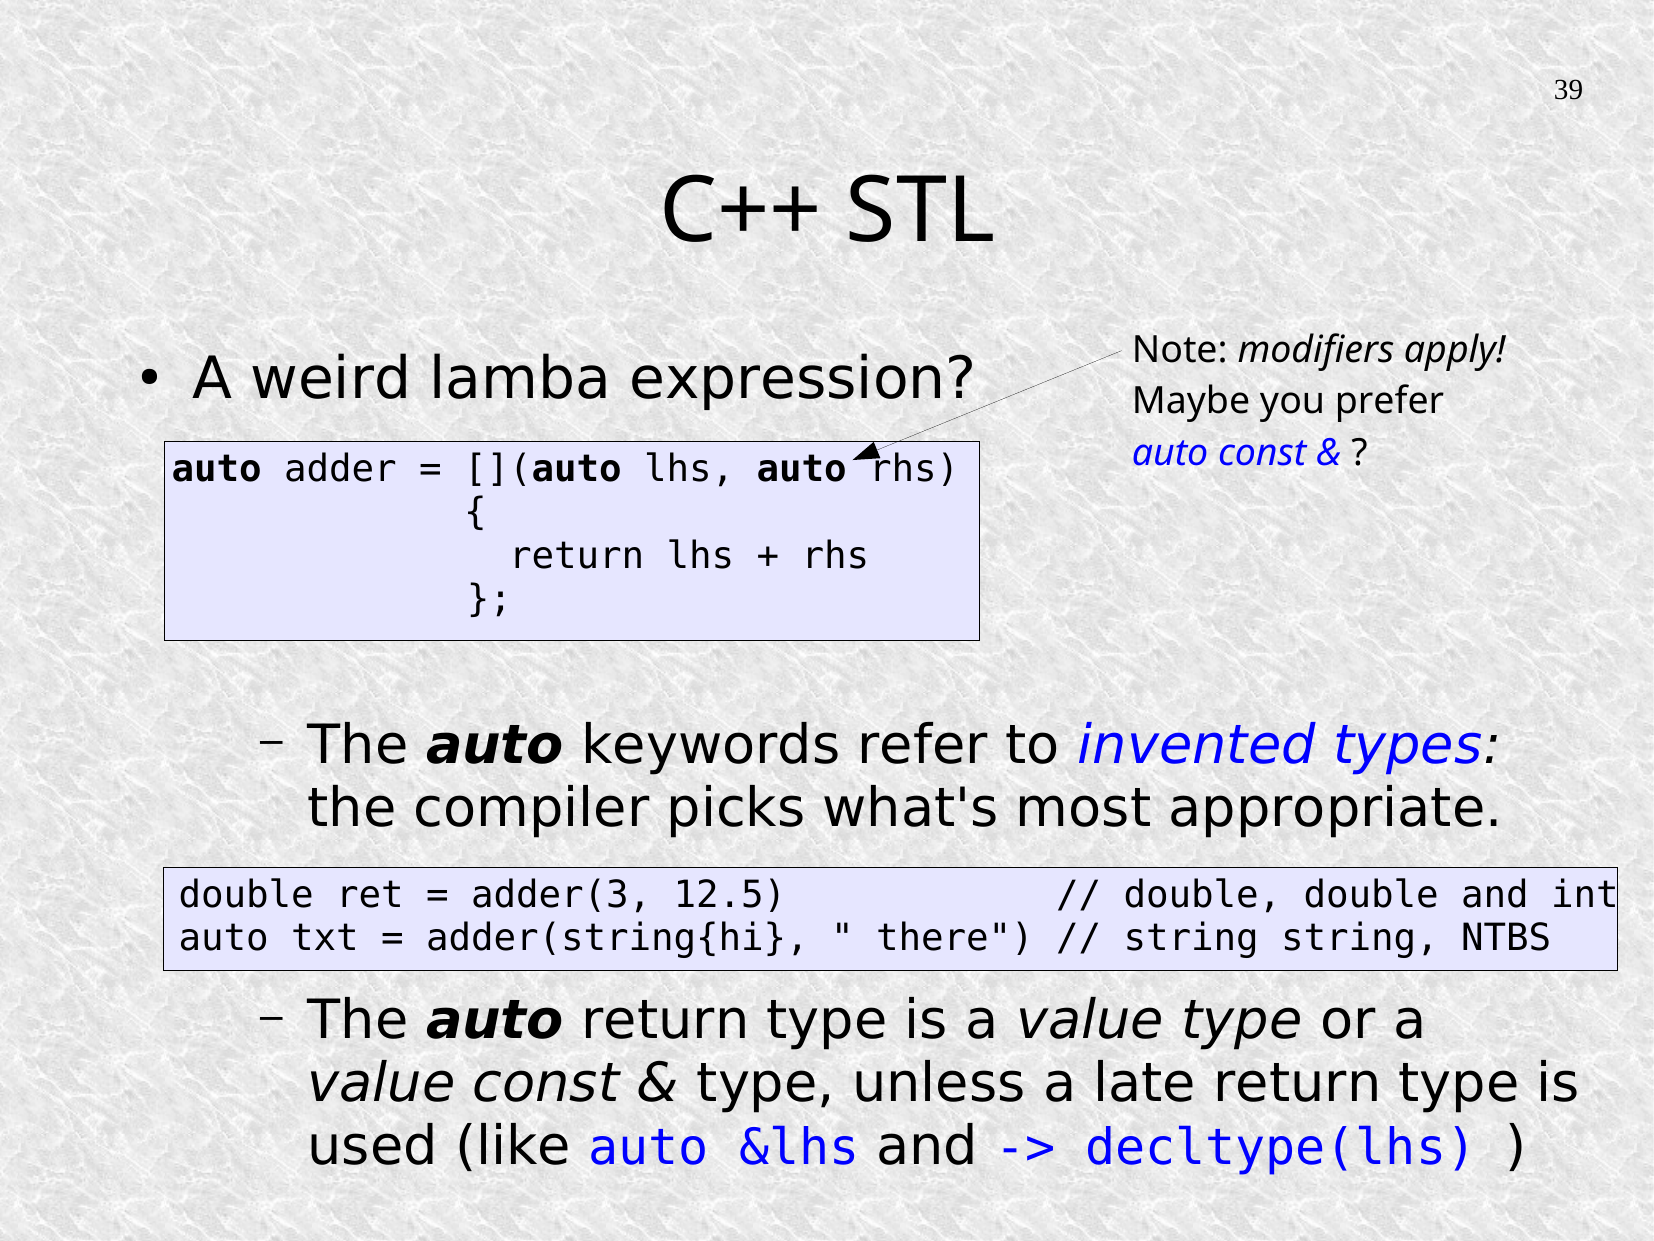

39
# C++ STL
Note: modifiers apply!
Maybe you prefer
auto const & ?
A weird lamba expression?
The auto keywords refer to invented types: the compiler picks what's most appropriate.
The auto return type is a value type or a value const & type, unless a late return type is used (like auto &lhs and -> decltype(lhs) )
auto adder = [](auto lhs, auto rhs)
 {
 return lhs + rhs
				};
double ret = adder(3, 12.5) // double, double and int
auto txt = adder(string{hi}, " there") // string string, NTBS